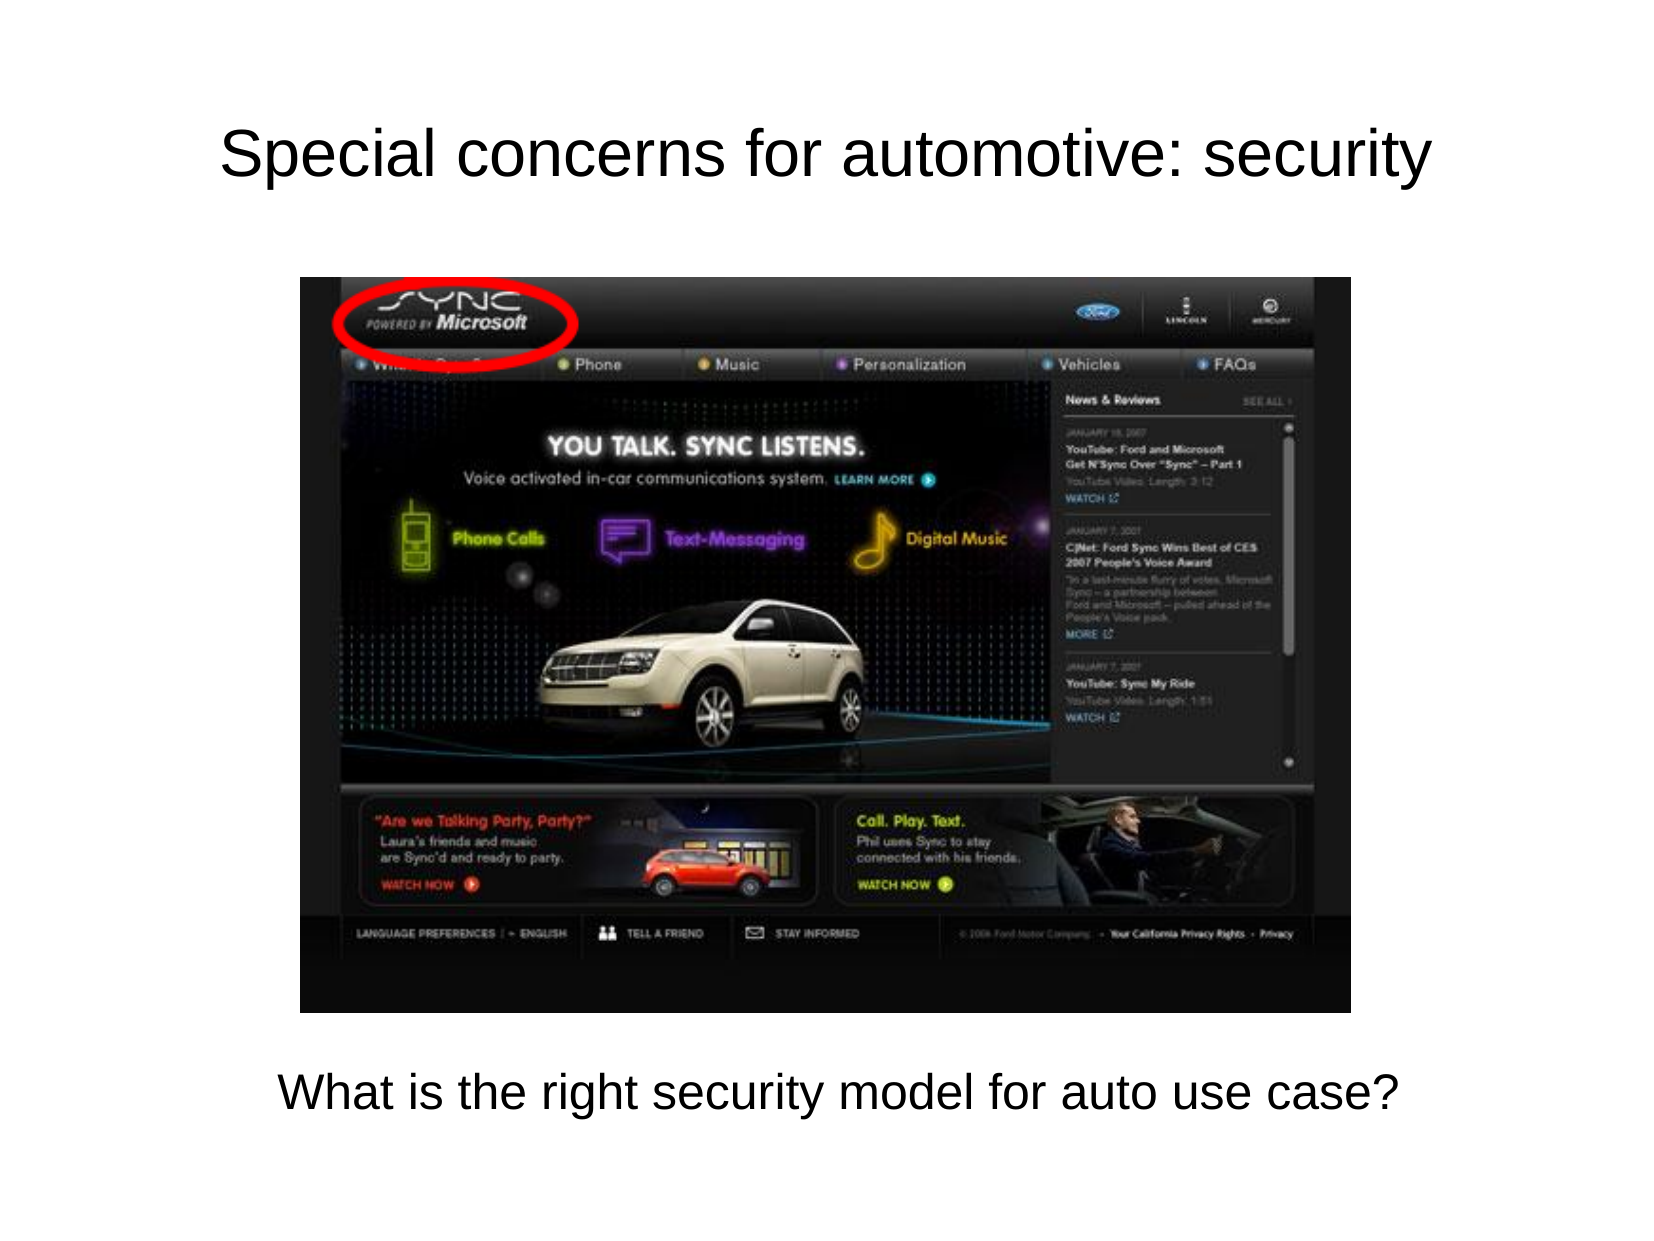

# Special concerns for automotive: security
What is the right security model for auto use case?